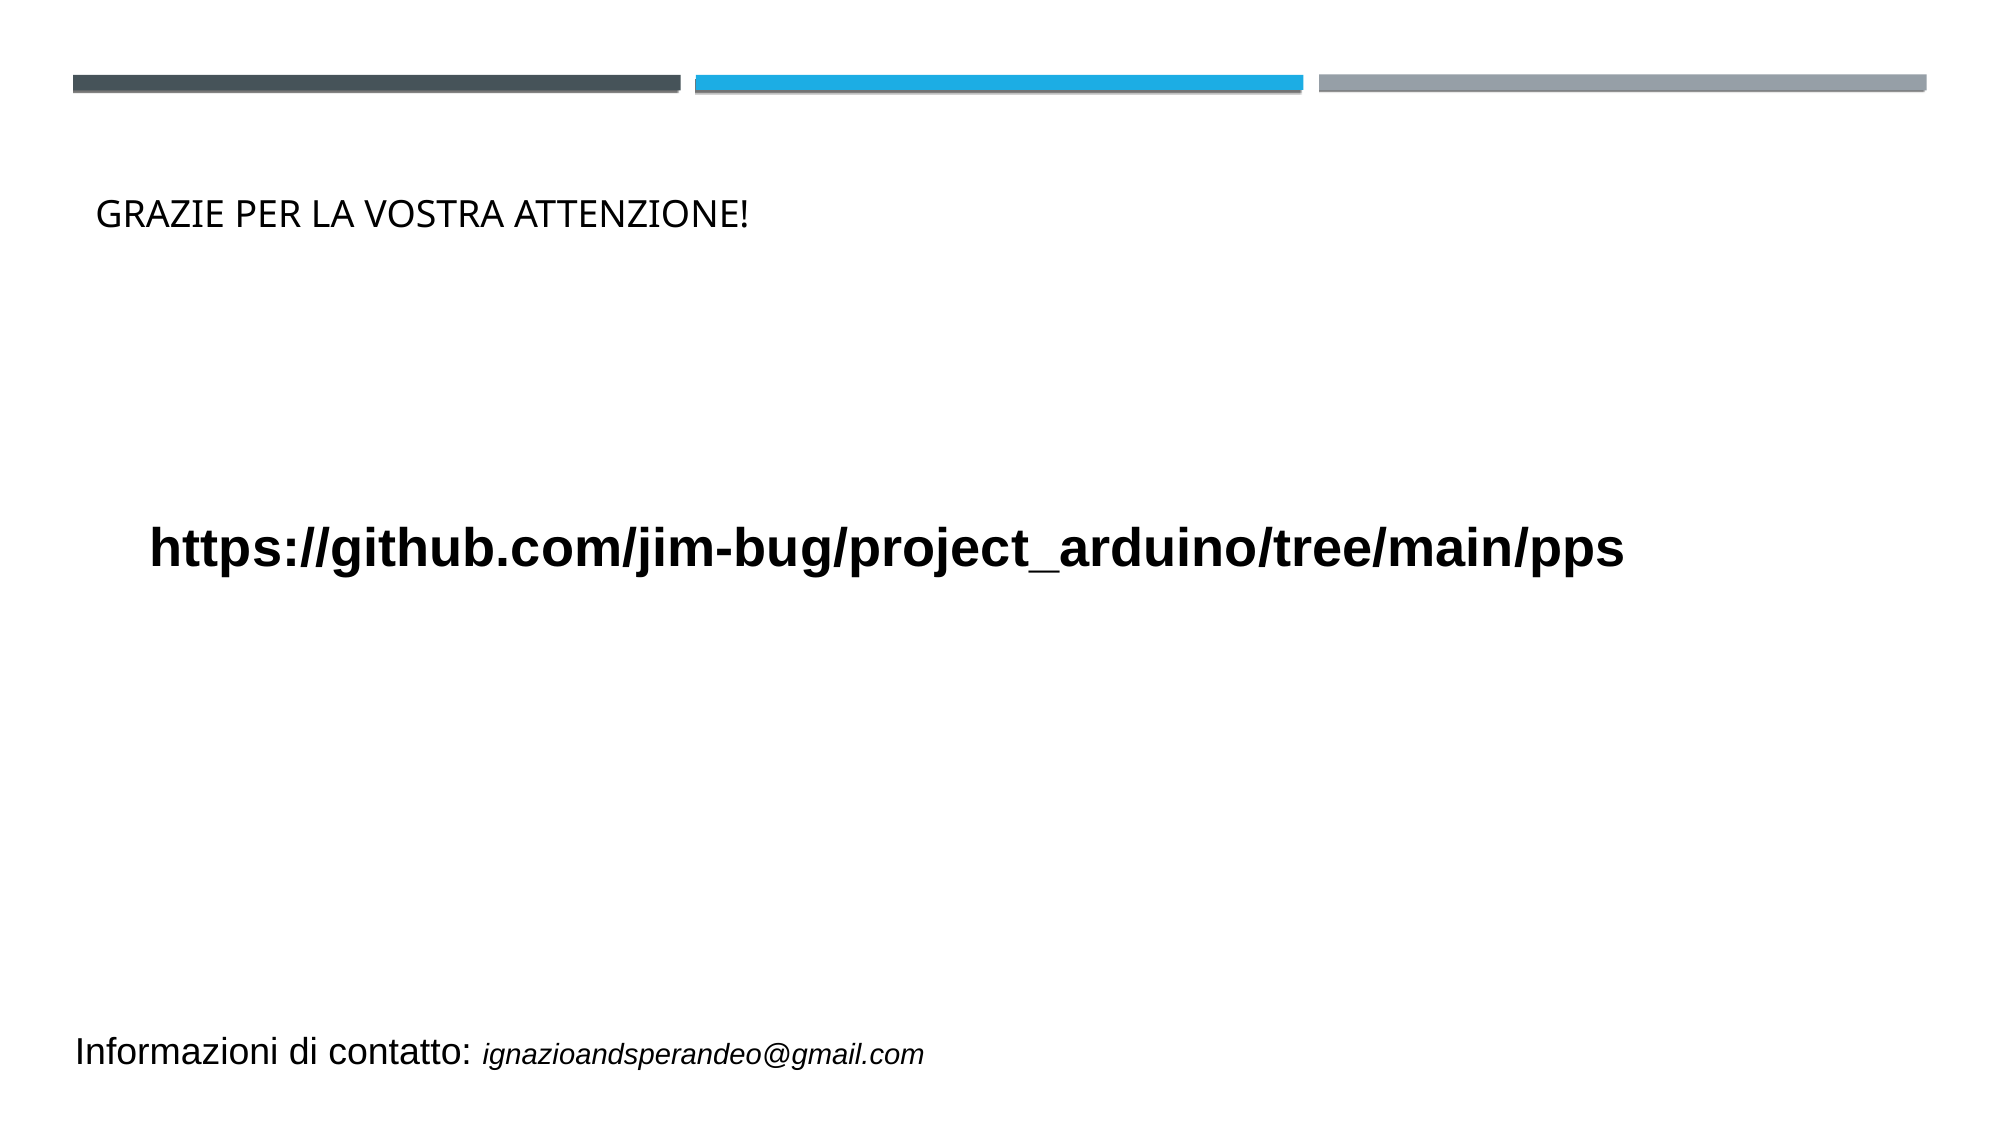

# GRAZIE PER LA VOSTRA ATTENZIONE!
https://github.com/jim-bug/project_arduino/tree/main/pps
Informazioni di contatto: ignazioandsperandeo@gmail.com